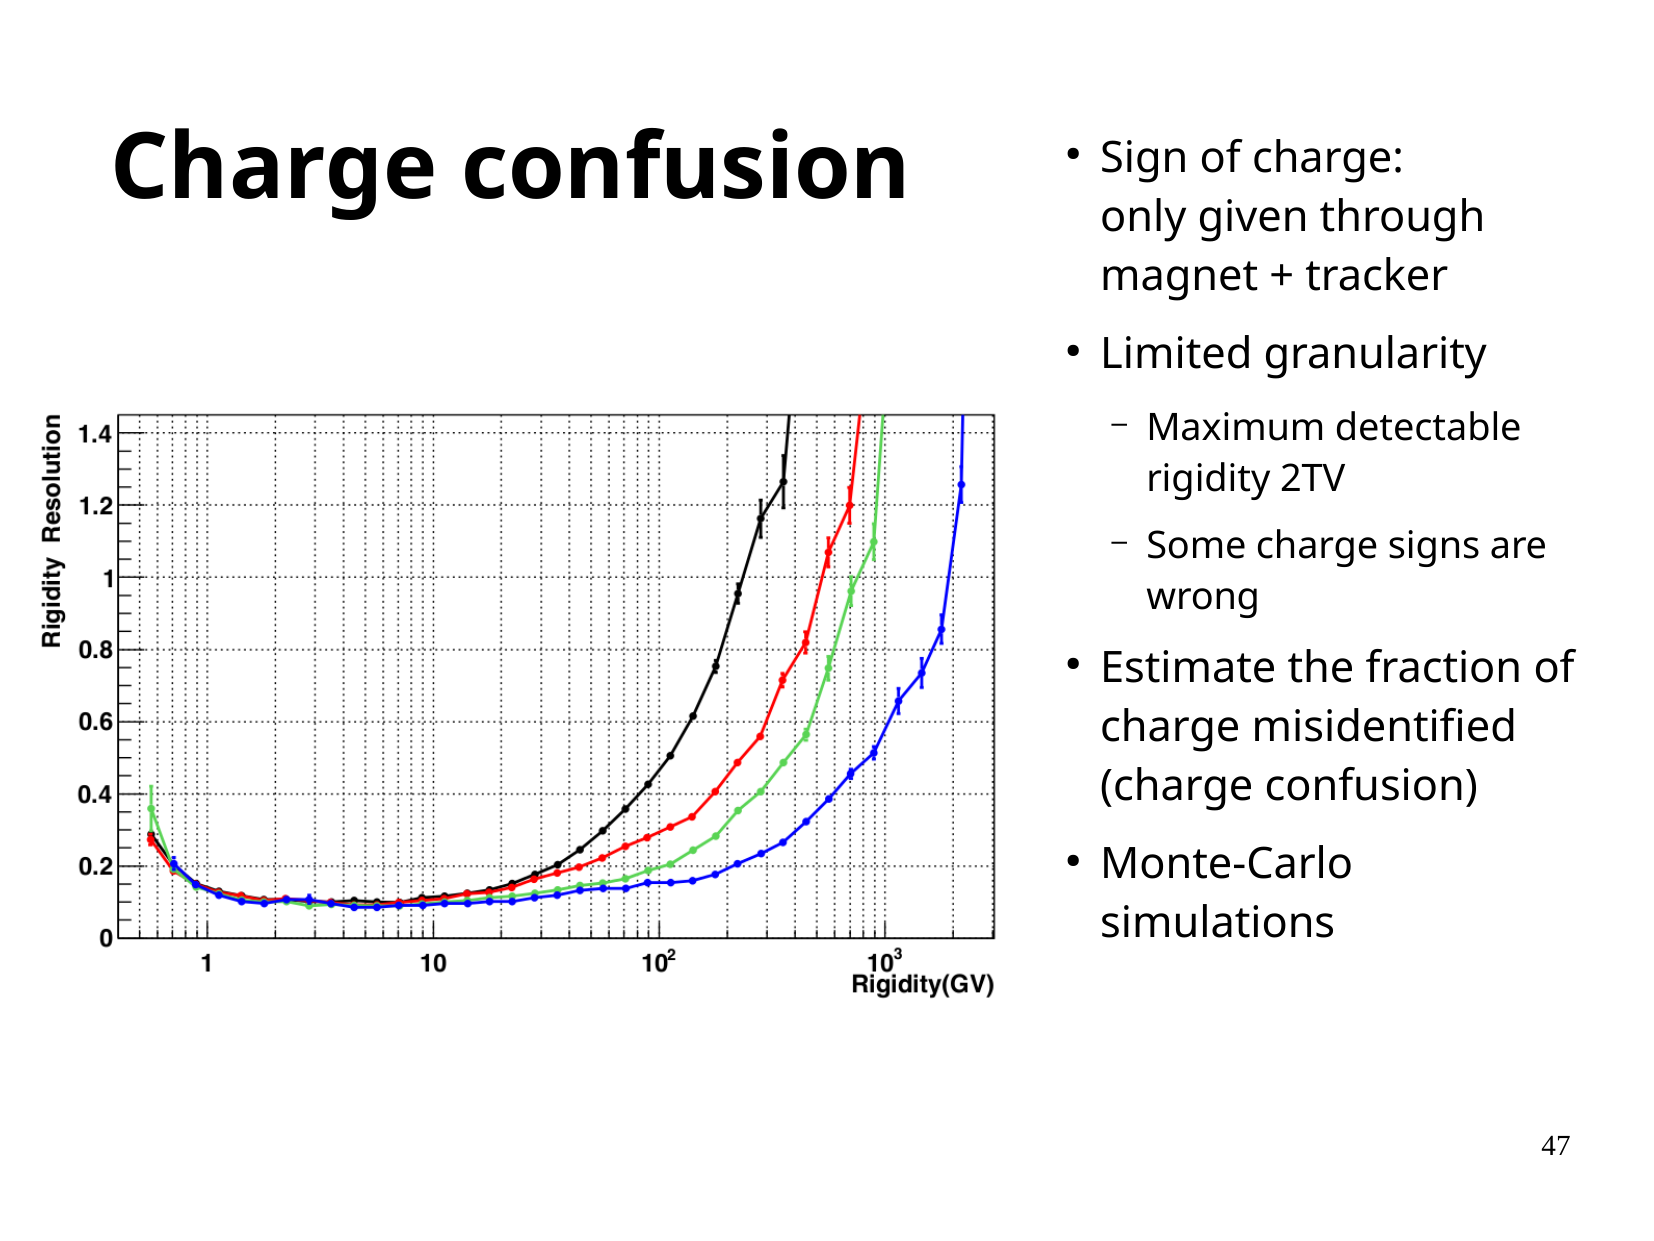

# Charge confusion
Sign of charge:
only given through magnet + tracker
Limited granularity
Maximum detectable rigidity 2TV
Some charge signs are wrong
Estimate the fraction of charge misidentified (charge confusion)
Monte-Carlo simulations
47